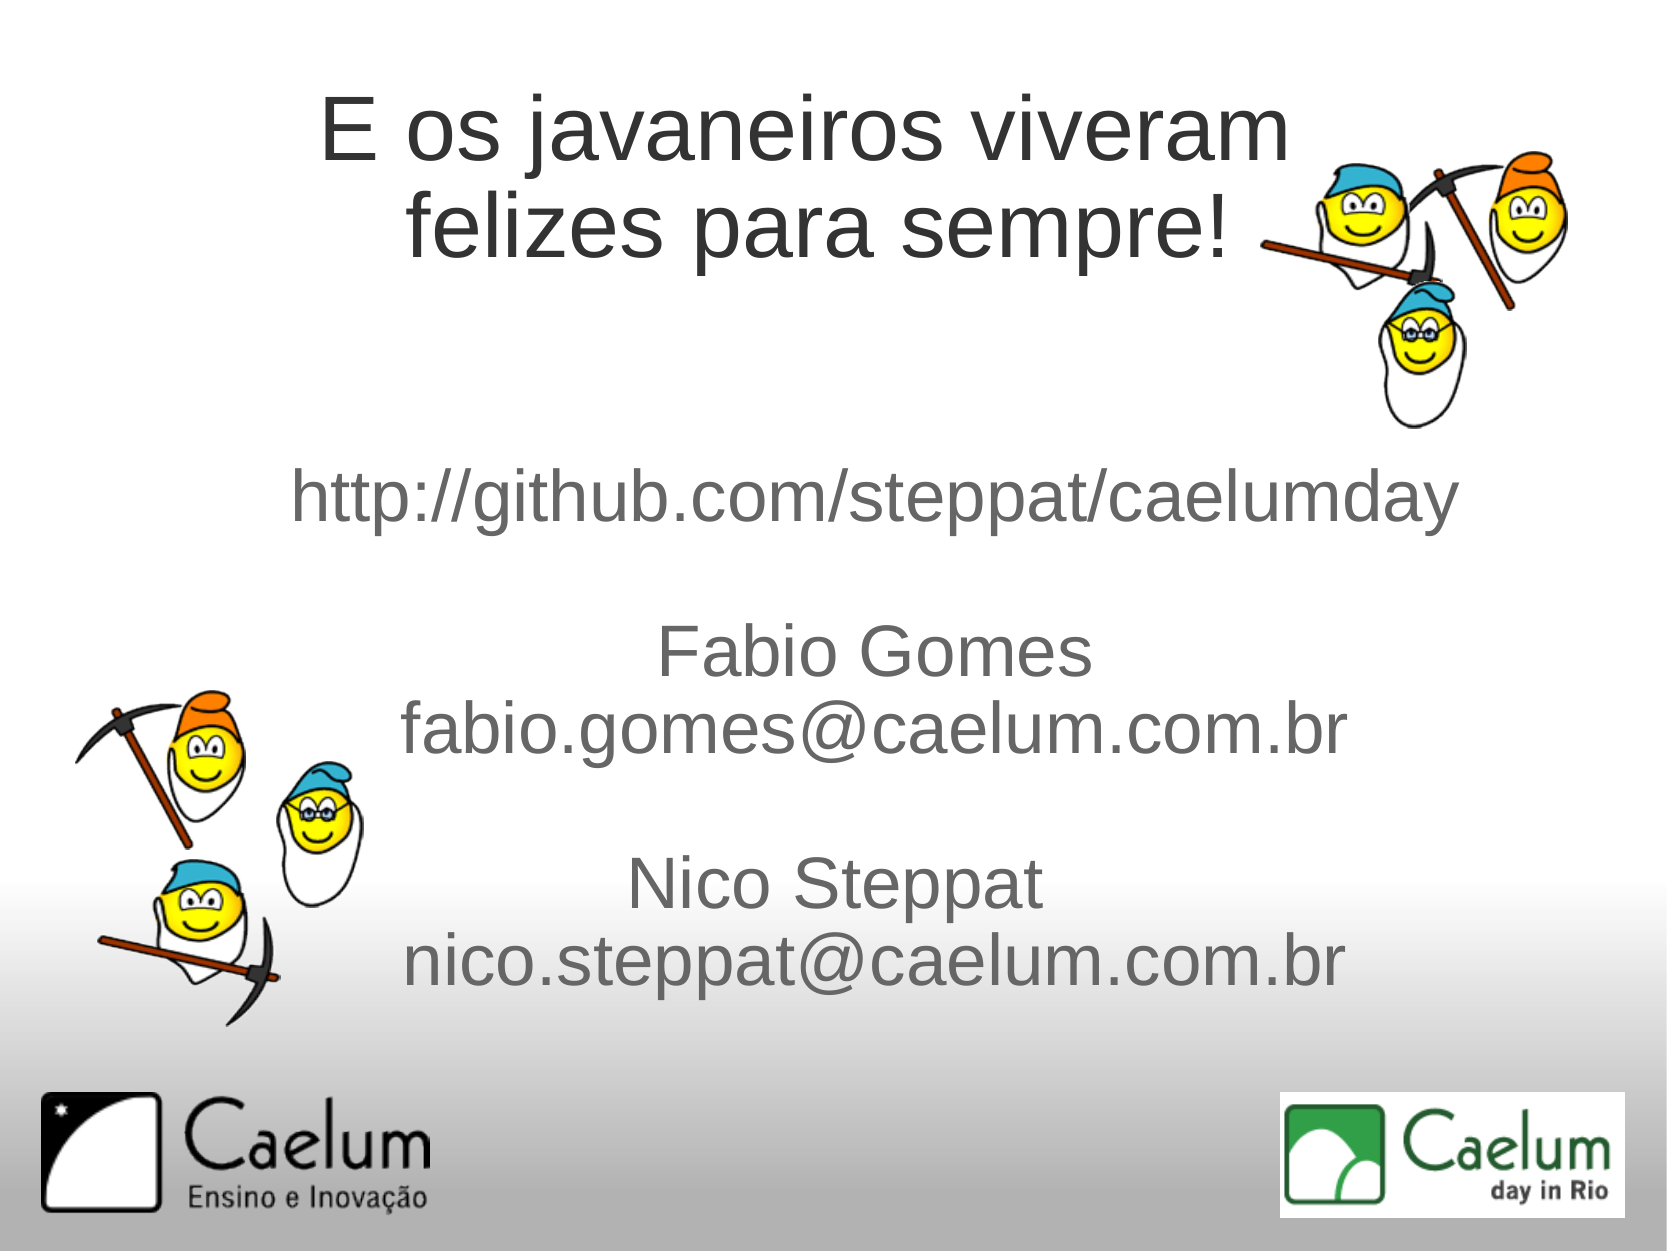

# E os javaneiros viveram felizes para sempre!
http://github.com/steppat/caelumday
Fabio Gomes
fabio.gomes@caelum.com.br
Nico Steppat
nico.steppat@caelum.com.br